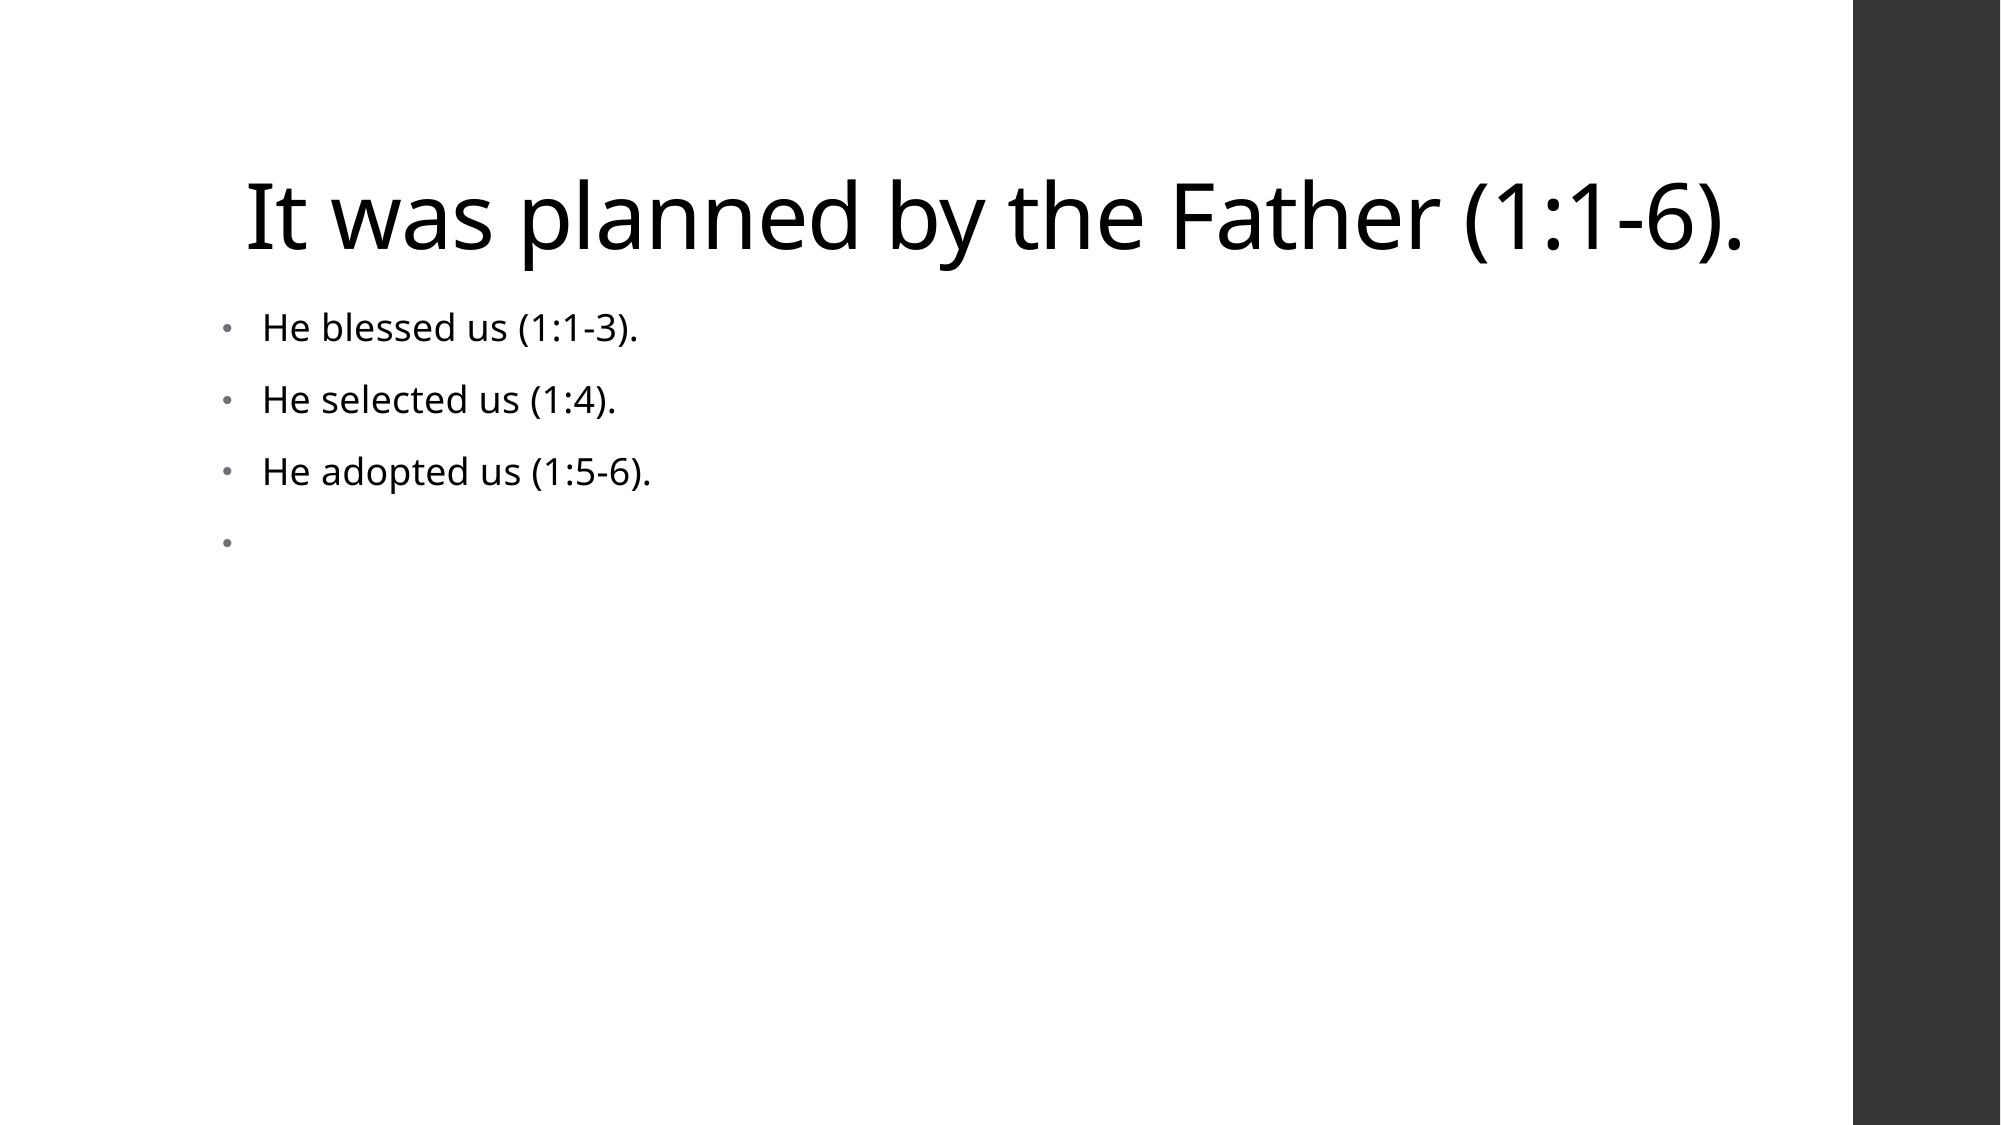

# It was planned by the Father (1:1-6).
 He blessed us (1:1-3).
 He selected us (1:4).
 He adopted us (1:5-6).